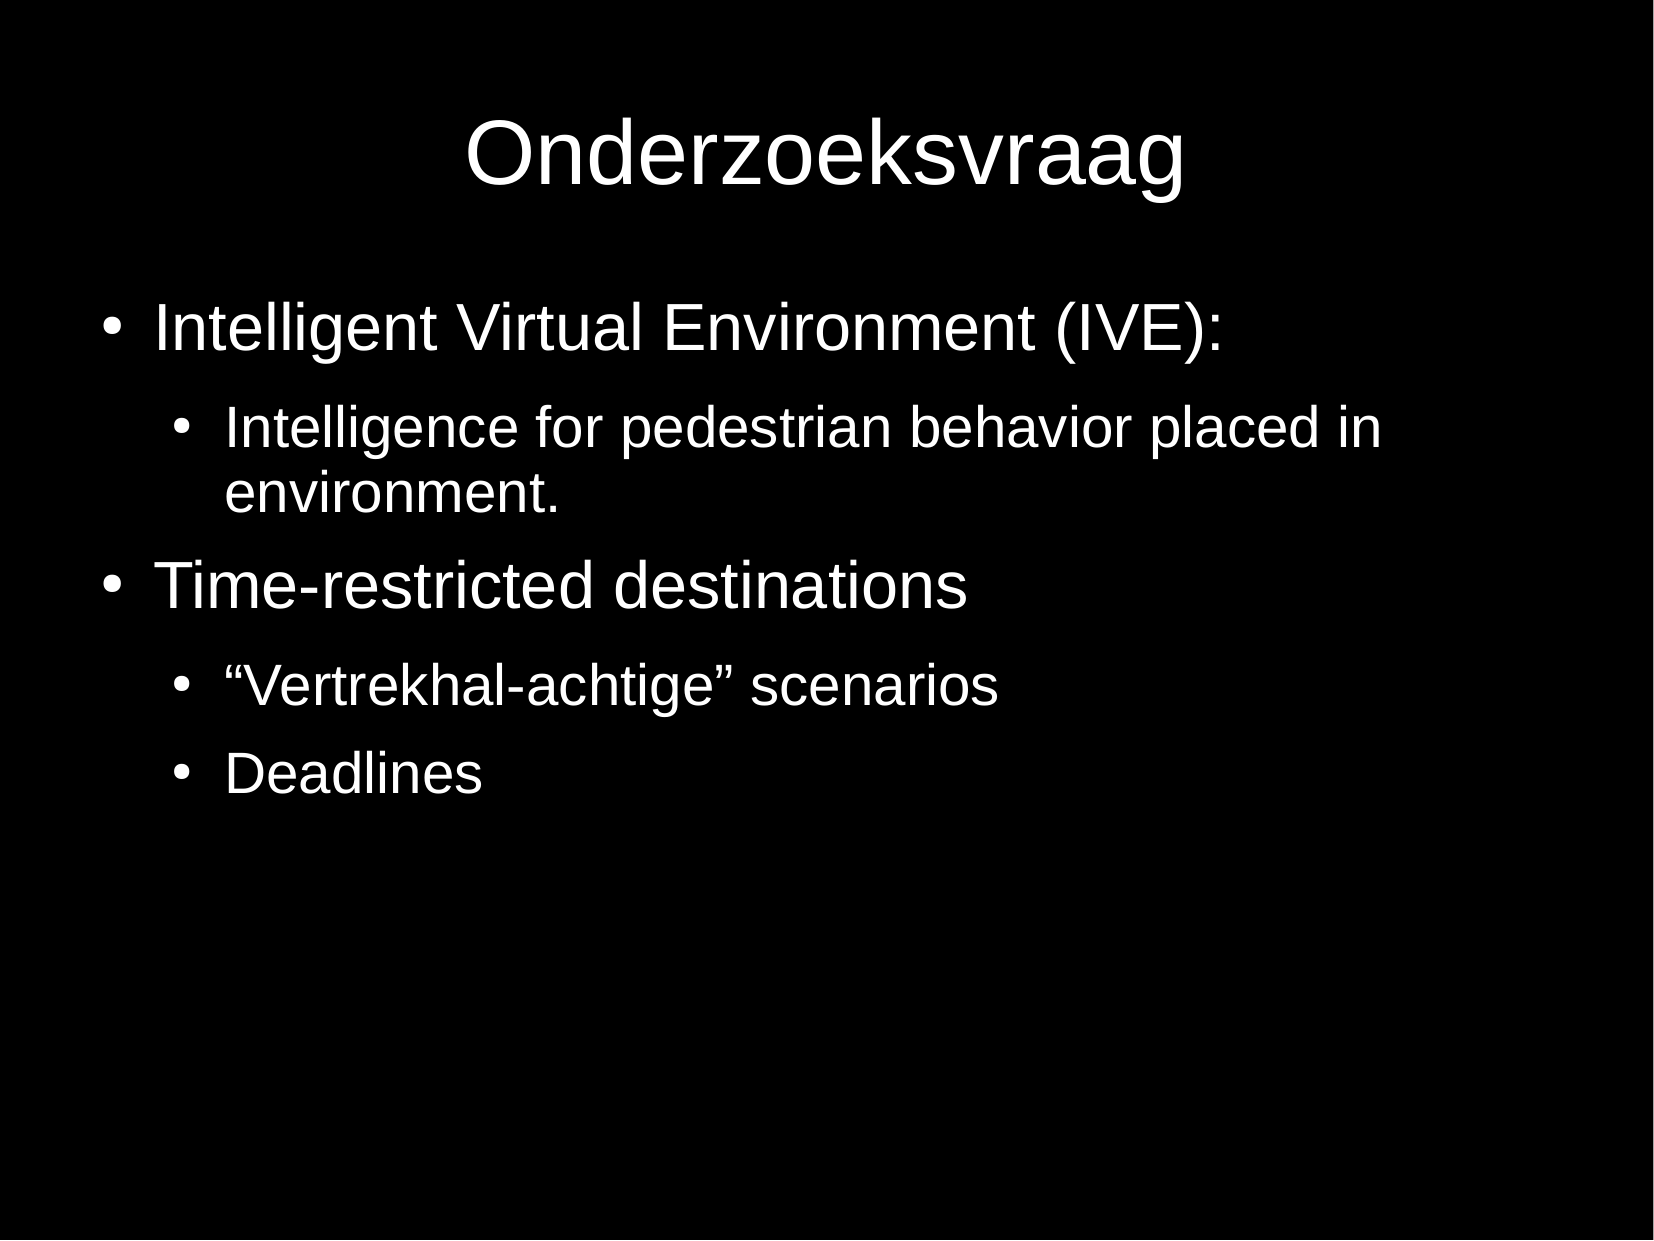

# Onderzoeksvraag
Intelligent Virtual Environment (IVE):
Intelligence for pedestrian behavior placed in environment.
Time-restricted destinations
“Vertrekhal-achtige” scenarios
Deadlines